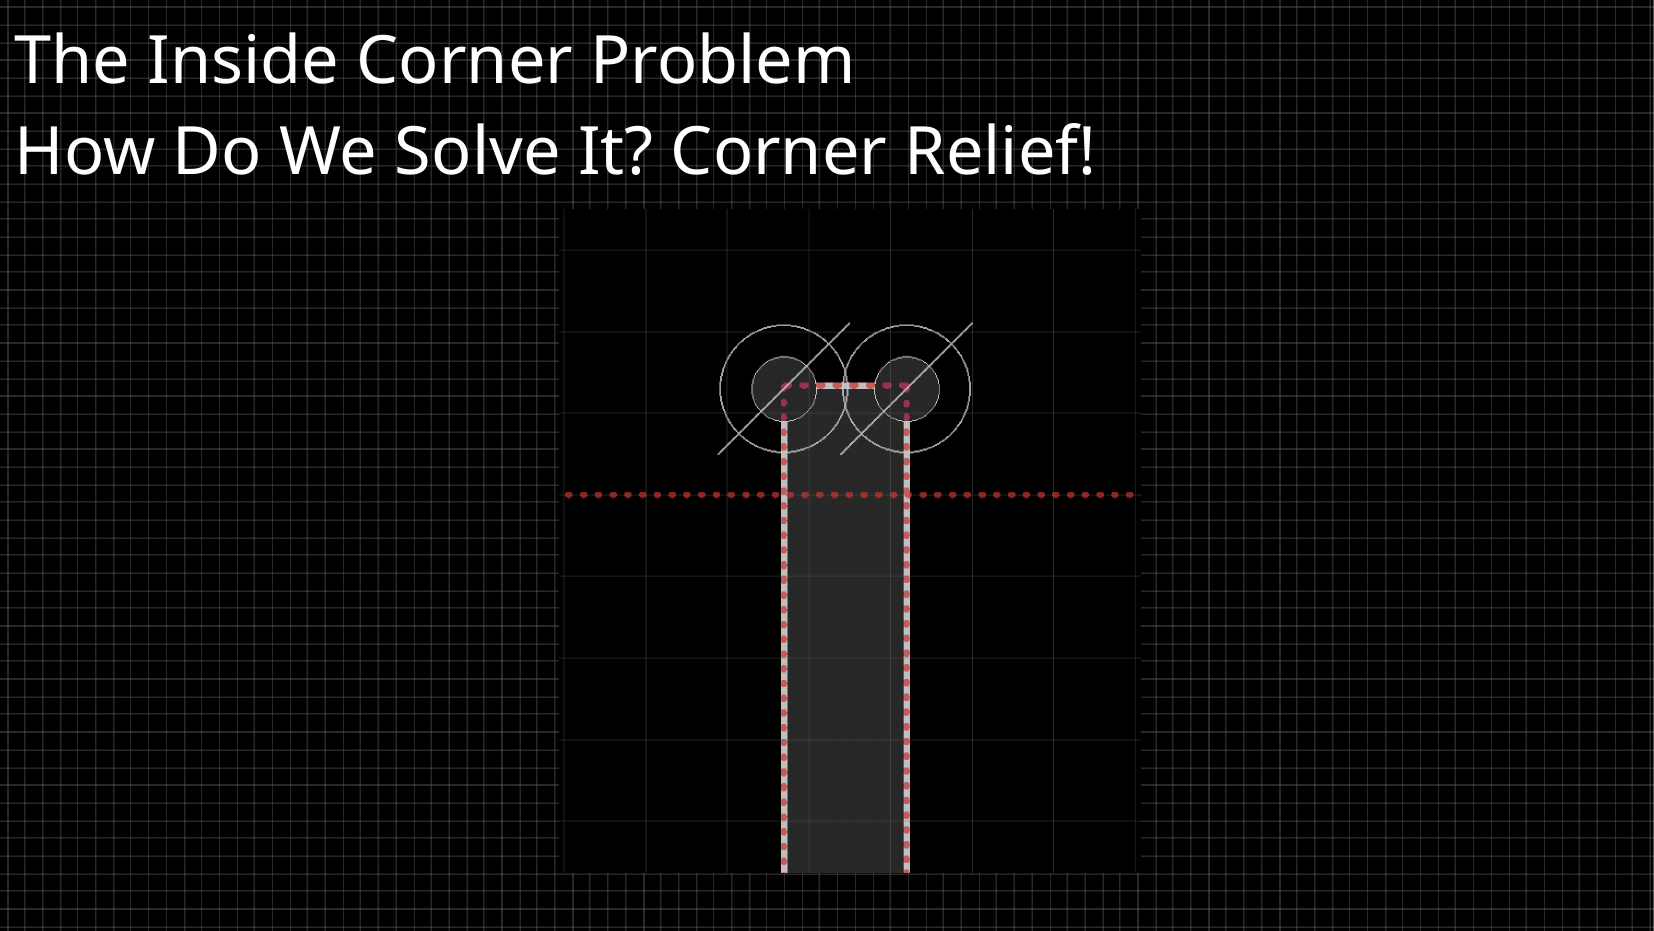

The Inside Corner Problem
How Do We Solve It? Corner Relief!